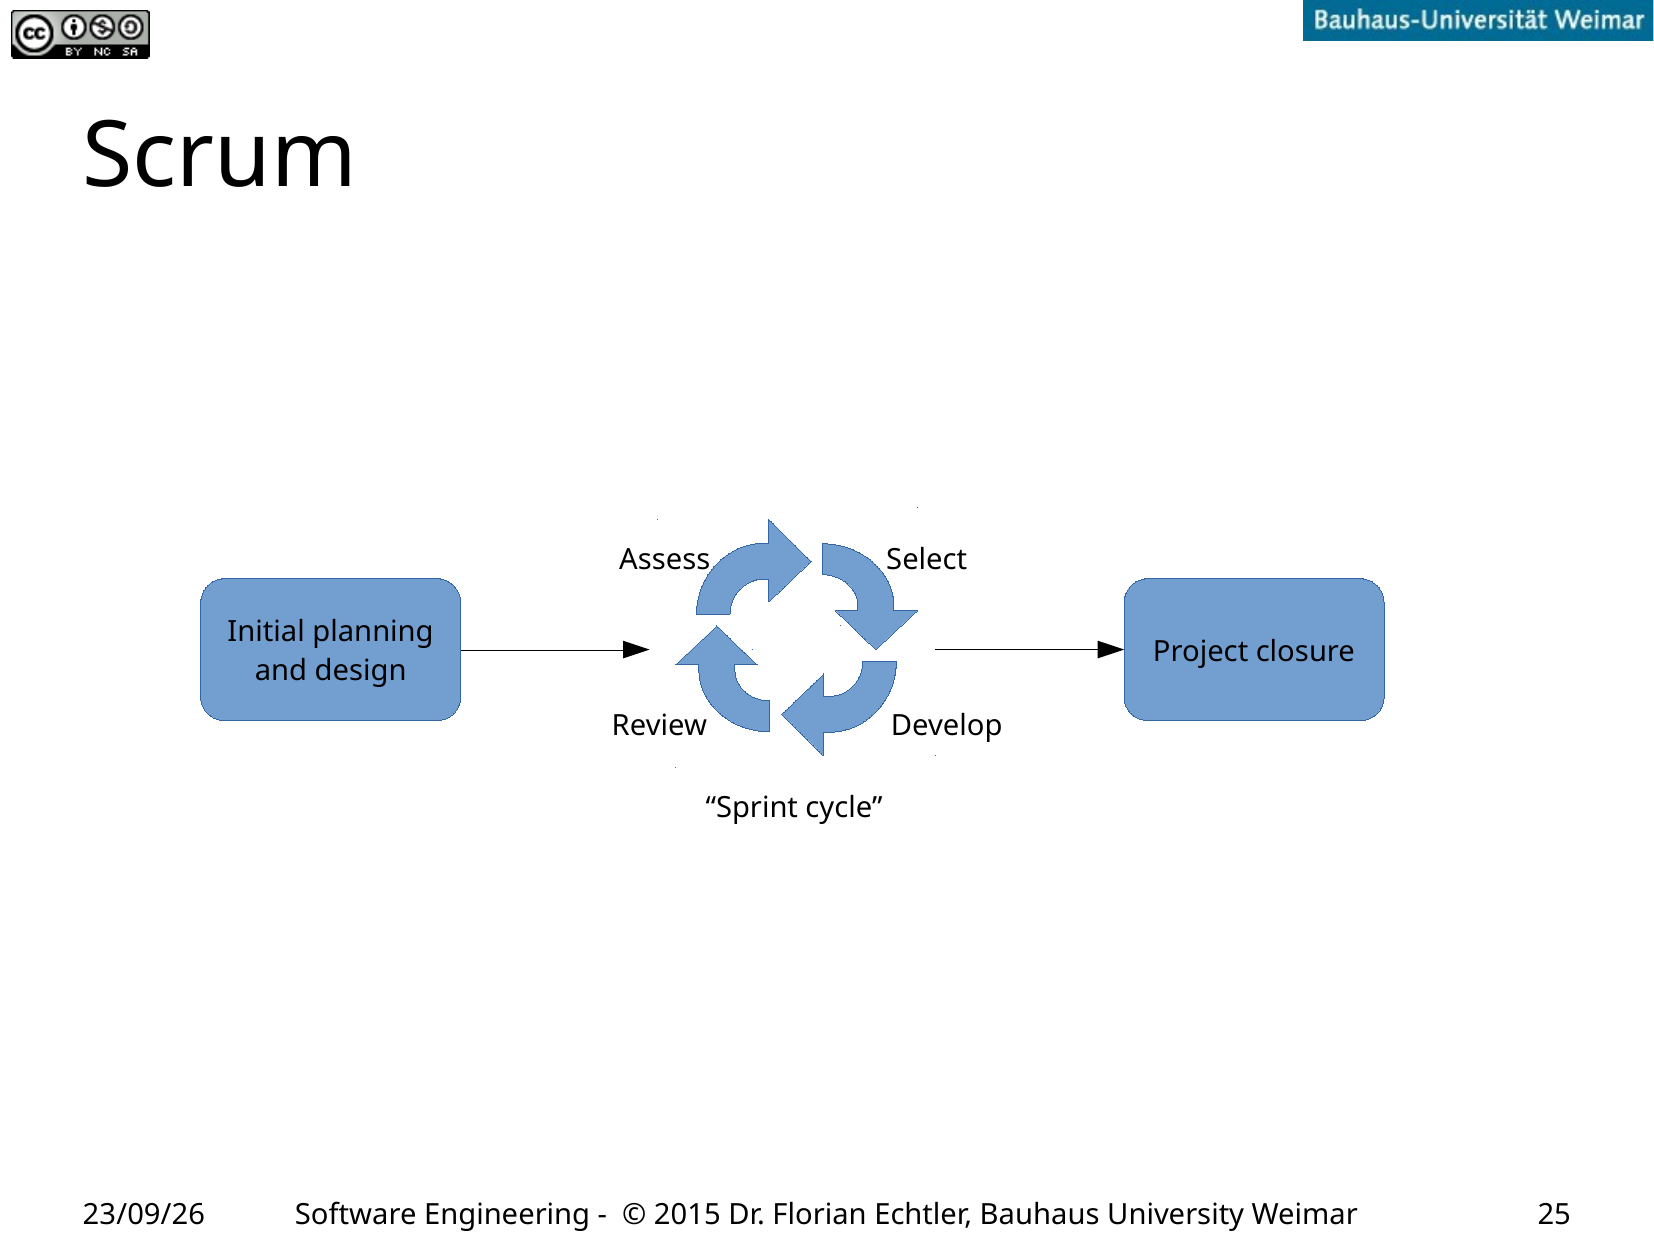

# Scrum
Assess
Select
Initial planning
and design
Project closure
Review
Develop
“Sprint cycle”
Software Engineering - © 2015 Dr. Florian Echtler, Bauhaus University Weimar
25